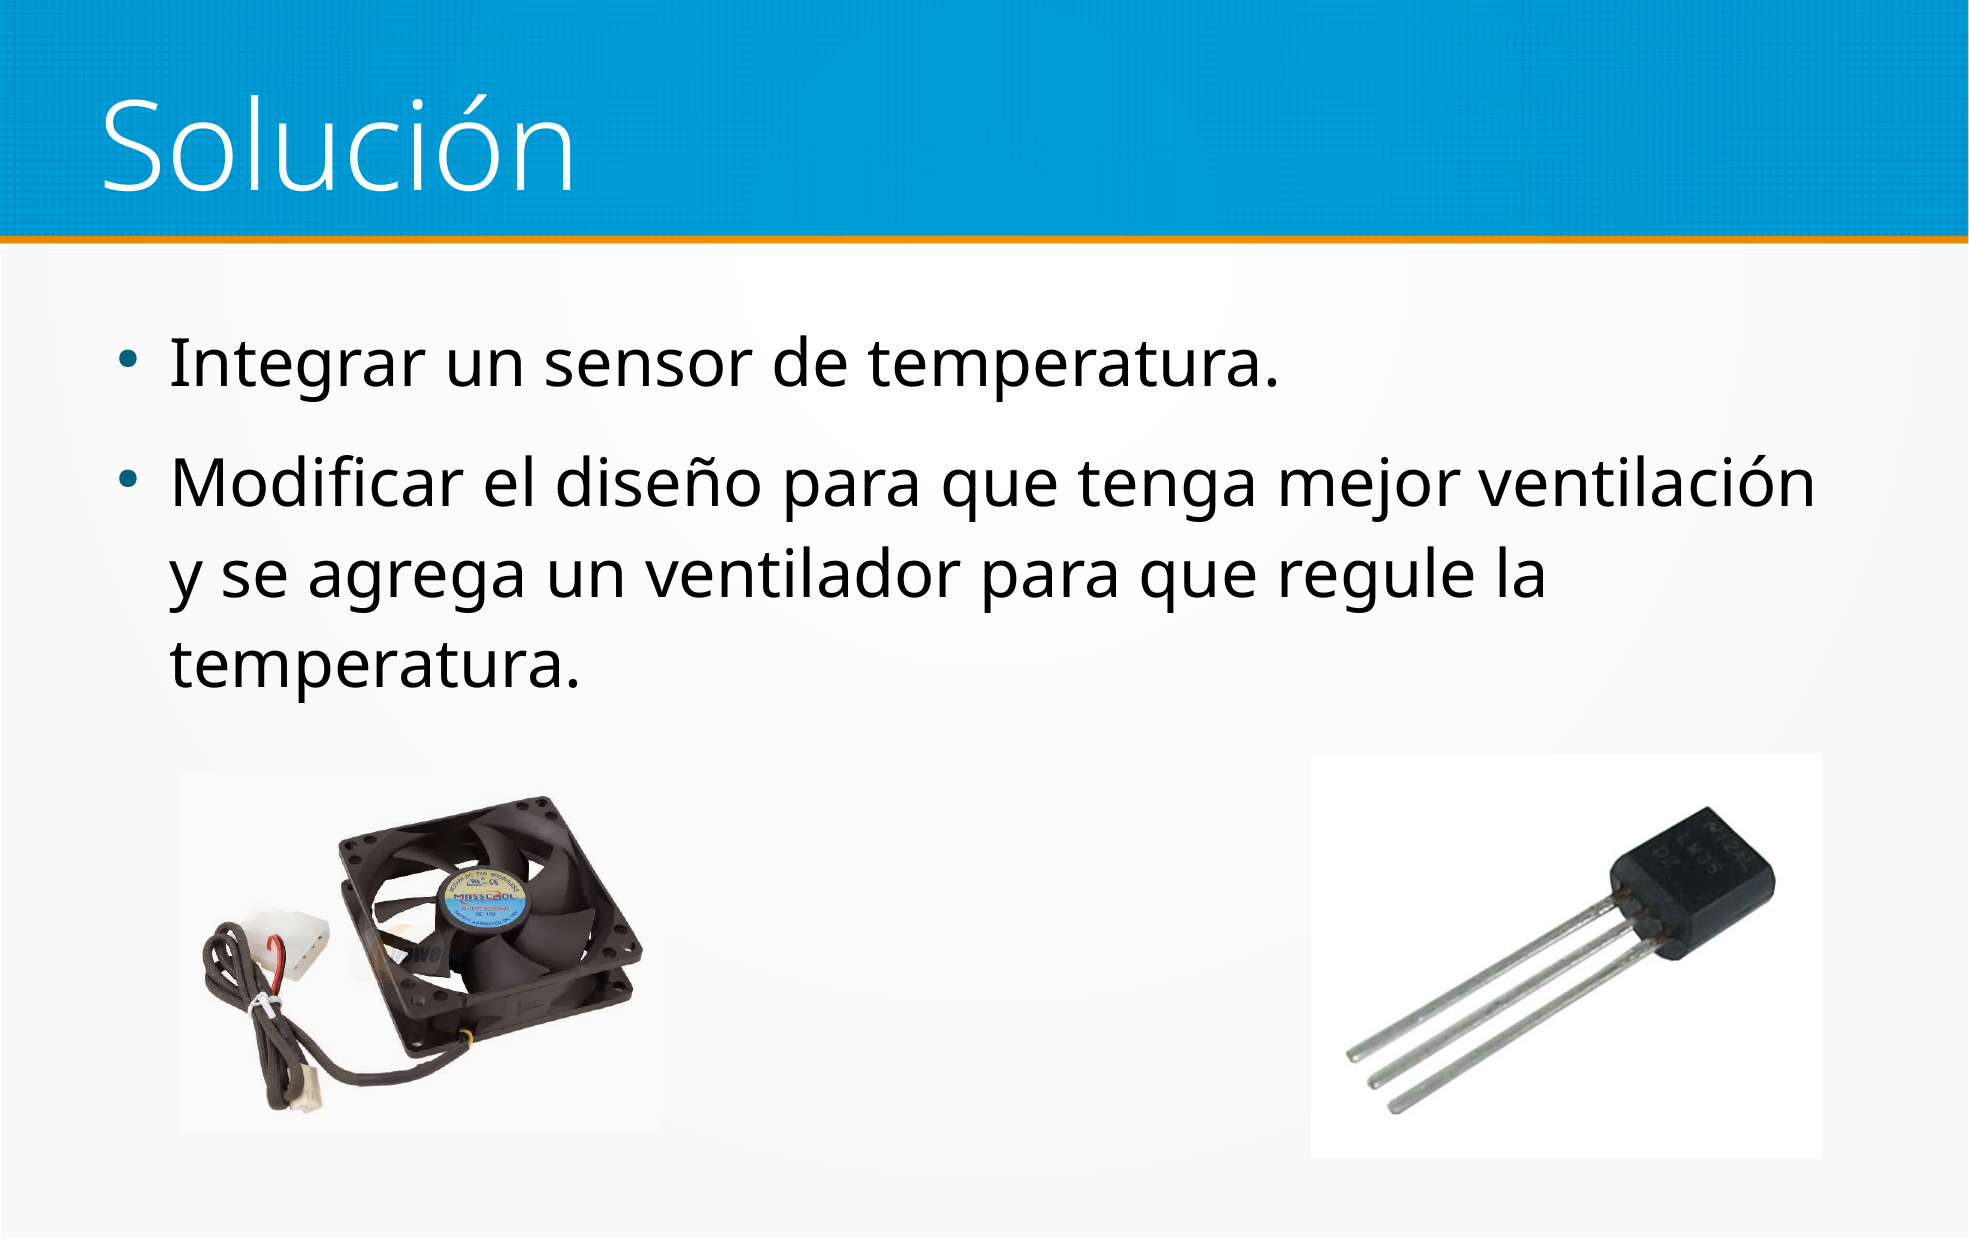

# Solución
Integrar un sensor de temperatura.
Modificar el diseño para que tenga mejor ventilación y se agrega un ventilador para que regule la temperatura.